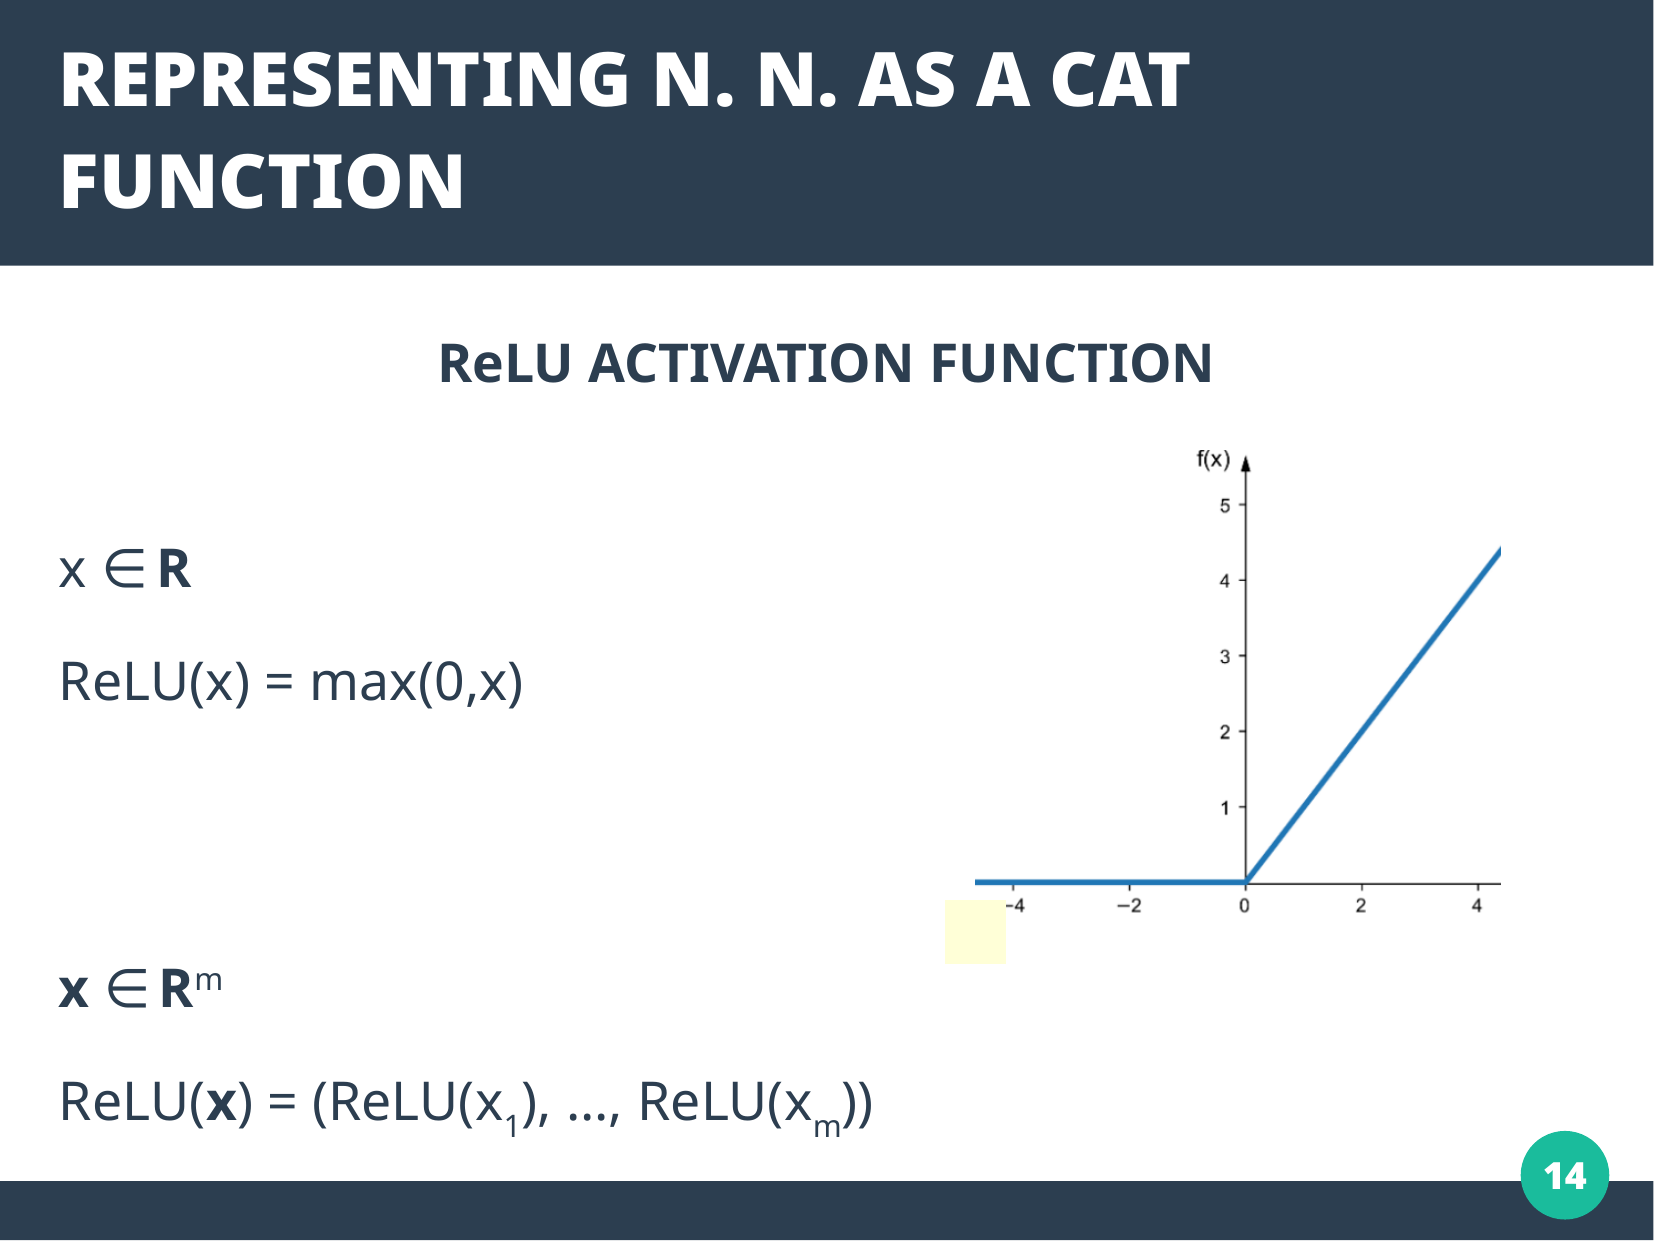

# REPRESENTING N. N. AS A CAT FUNCTION
ReLU ACTIVATION FUNCTION
x ∈ R
ReLU(x) = max(0,x)
x ∈ Rm
ReLU(x) = (ReLU(x1), …, ReLU(xm))
14